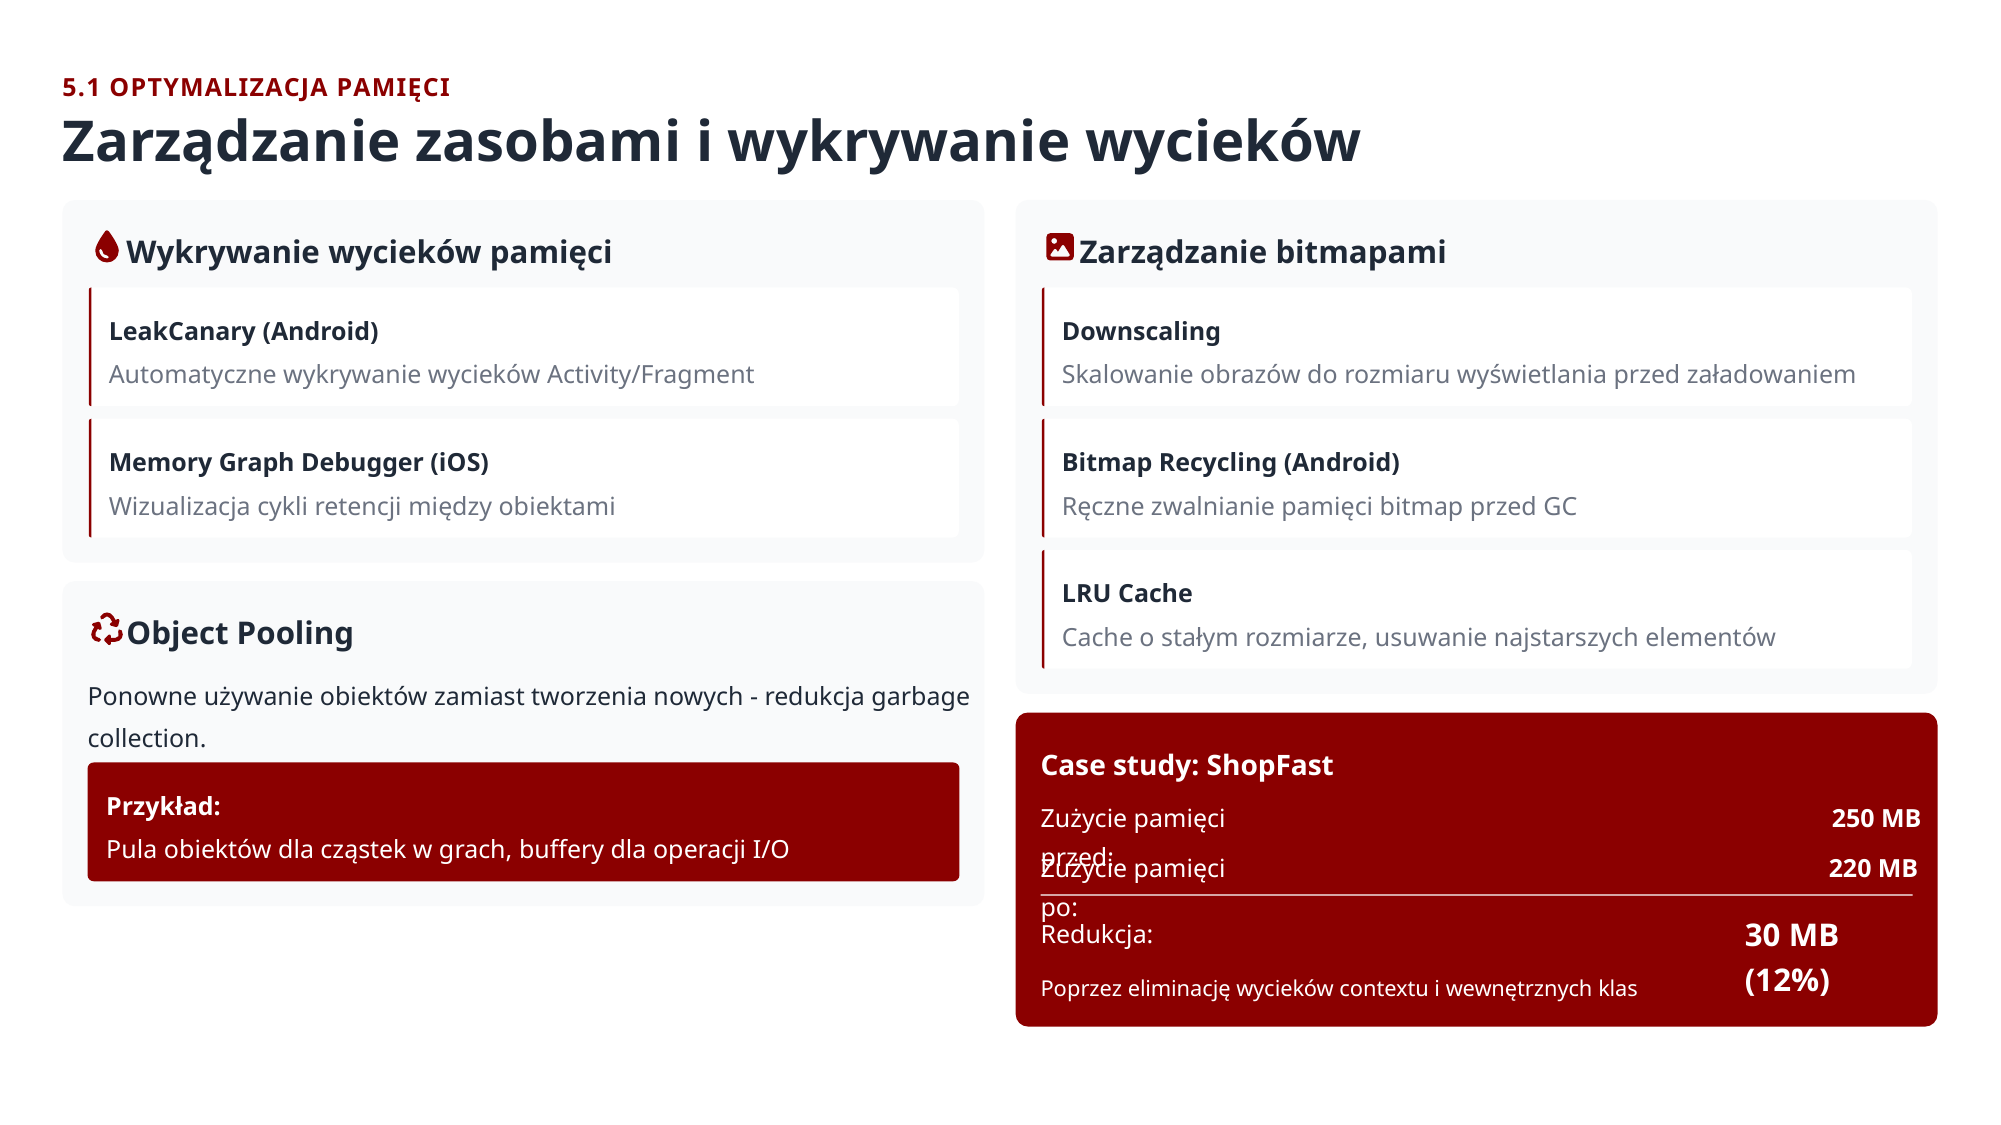

5.1 OPTYMALIZACJA PAMIĘCI
Zarządzanie zasobami i wykrywanie wycieków
Wykrywanie wycieków pamięci
Zarządzanie bitmapami
LeakCanary (Android)
Downscaling
Automatyczne wykrywanie wycieków Activity/Fragment
Skalowanie obrazów do rozmiaru wyświetlania przed załadowaniem
Memory Graph Debugger (iOS)
Bitmap Recycling (Android)
Wizualizacja cykli retencji między obiektami
Ręczne zwalnianie pamięci bitmap przed GC
LRU Cache
Object Pooling
Cache o stałym rozmiarze, usuwanie najstarszych elementów
Ponowne używanie obiektów zamiast tworzenia nowych - redukcja garbage collection.
Case study: ShopFast
Przykład:
Zużycie pamięci przed:
250 MB
Pula obiektów dla cząstek w grach, buffery dla operacji I/O
Zużycie pamięci po:
220 MB
Redukcja:
30 MB (12%)
Poprzez eliminację wycieków contextu i wewnętrznych klas